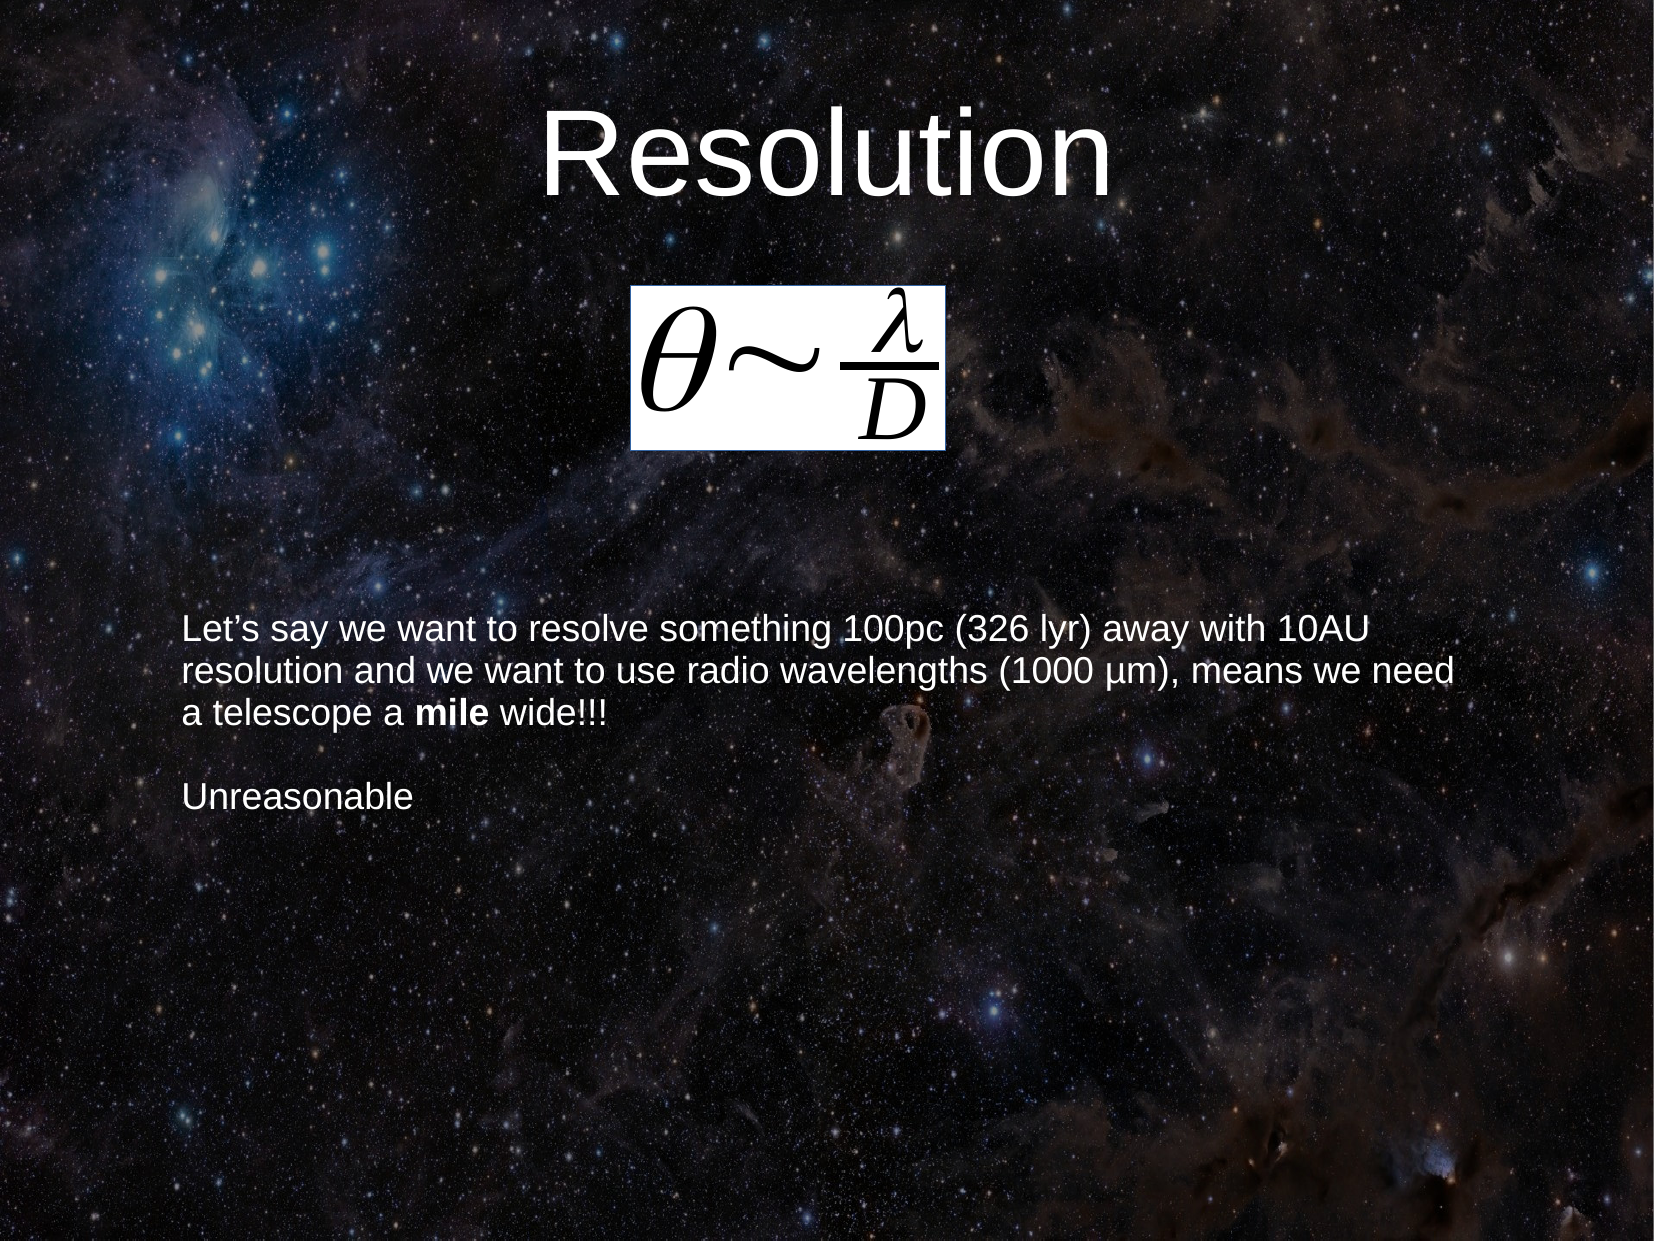

# Resolution
Let’s say we want to resolve something 100pc (326 lyr) away with 10AU resolution and we want to use radio wavelengths (1000 µm), means we need a telescope a mile wide!!!
Unreasonable